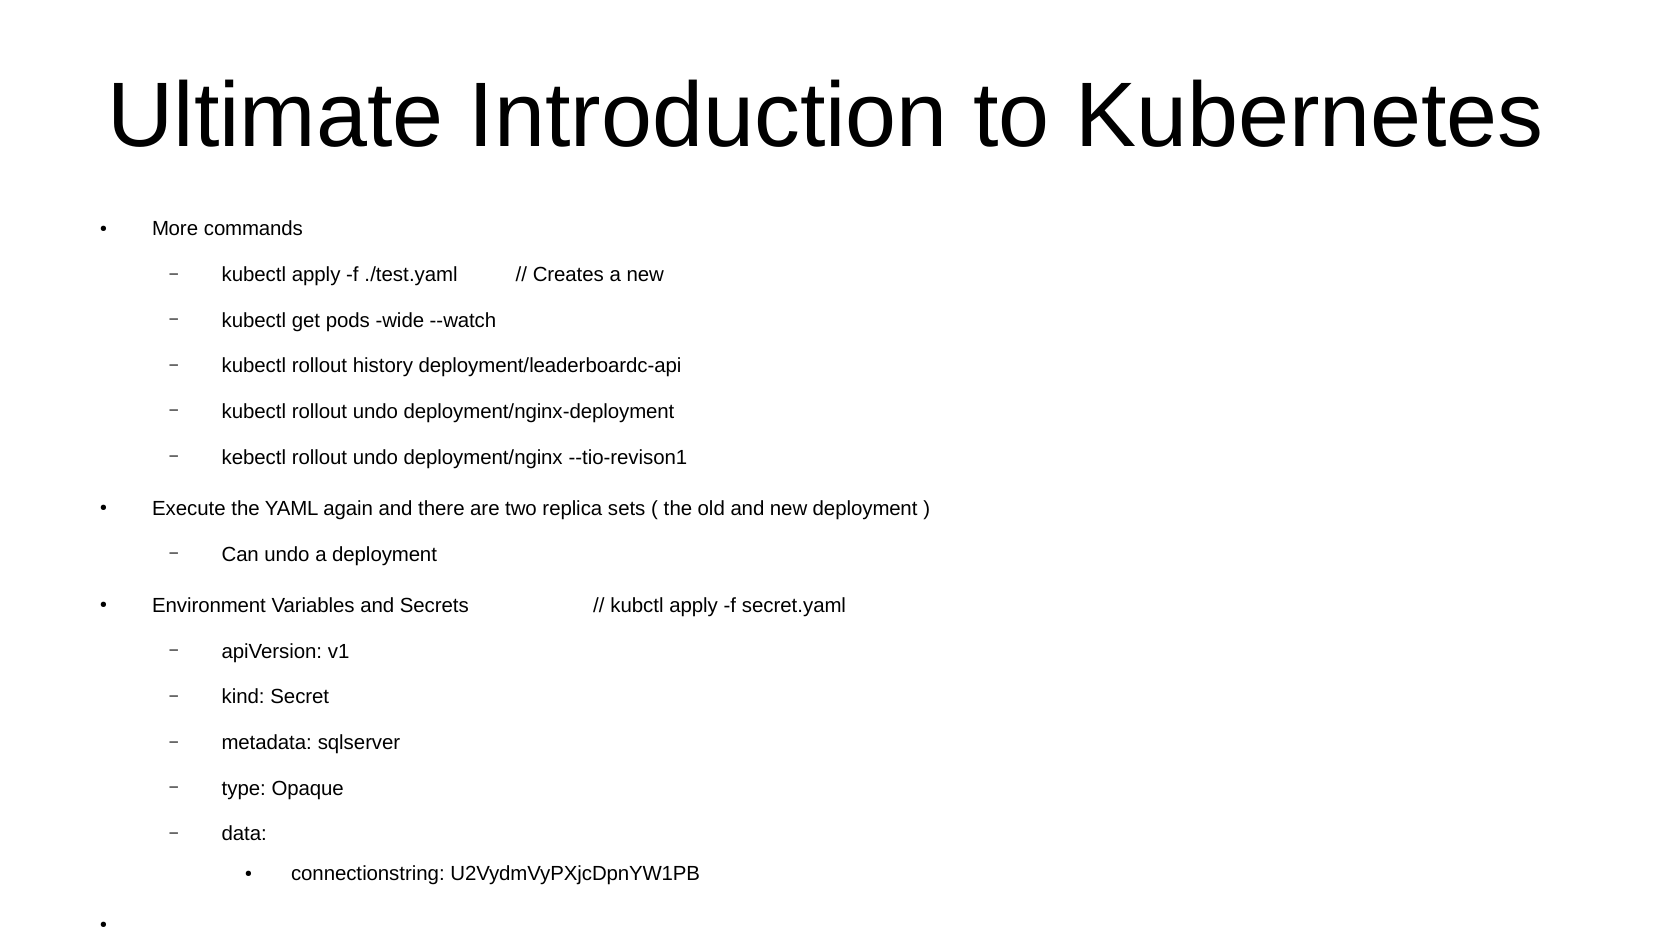

# Ultimate Introduction to Kubernetes
More commands
kubectl apply -f ./test.yaml 		// Creates a new
kubectl get pods -wide --watch
kubectl rollout history deployment/leaderboardc-api
kubectl rollout undo deployment/nginx-deployment
kebectl rollout undo deployment/nginx --tio-revison1
Execute the YAML again and there are two replica sets ( the old and new deployment )
Can undo a deployment
Environment Variables and Secrets 				// kubctl apply -f secret.yaml
apiVersion: v1
kind: Secret
metadata: sqlserver
type: Opaque
data:
connectionstring: U2VydmVyPXjcDpnYW1PB